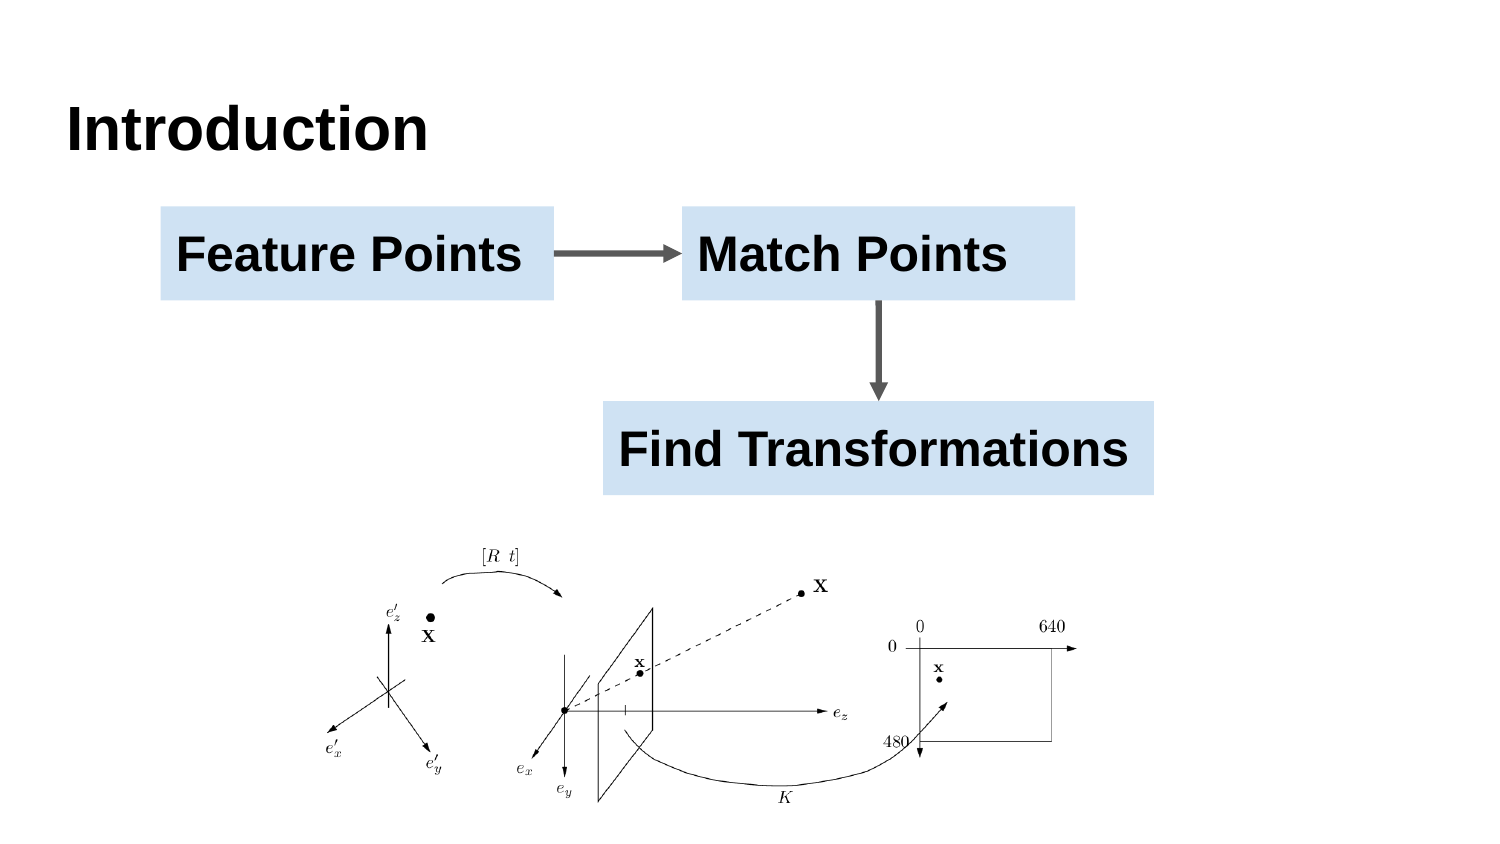

# Introduction
Feature Points
Match Points
Find Transformations